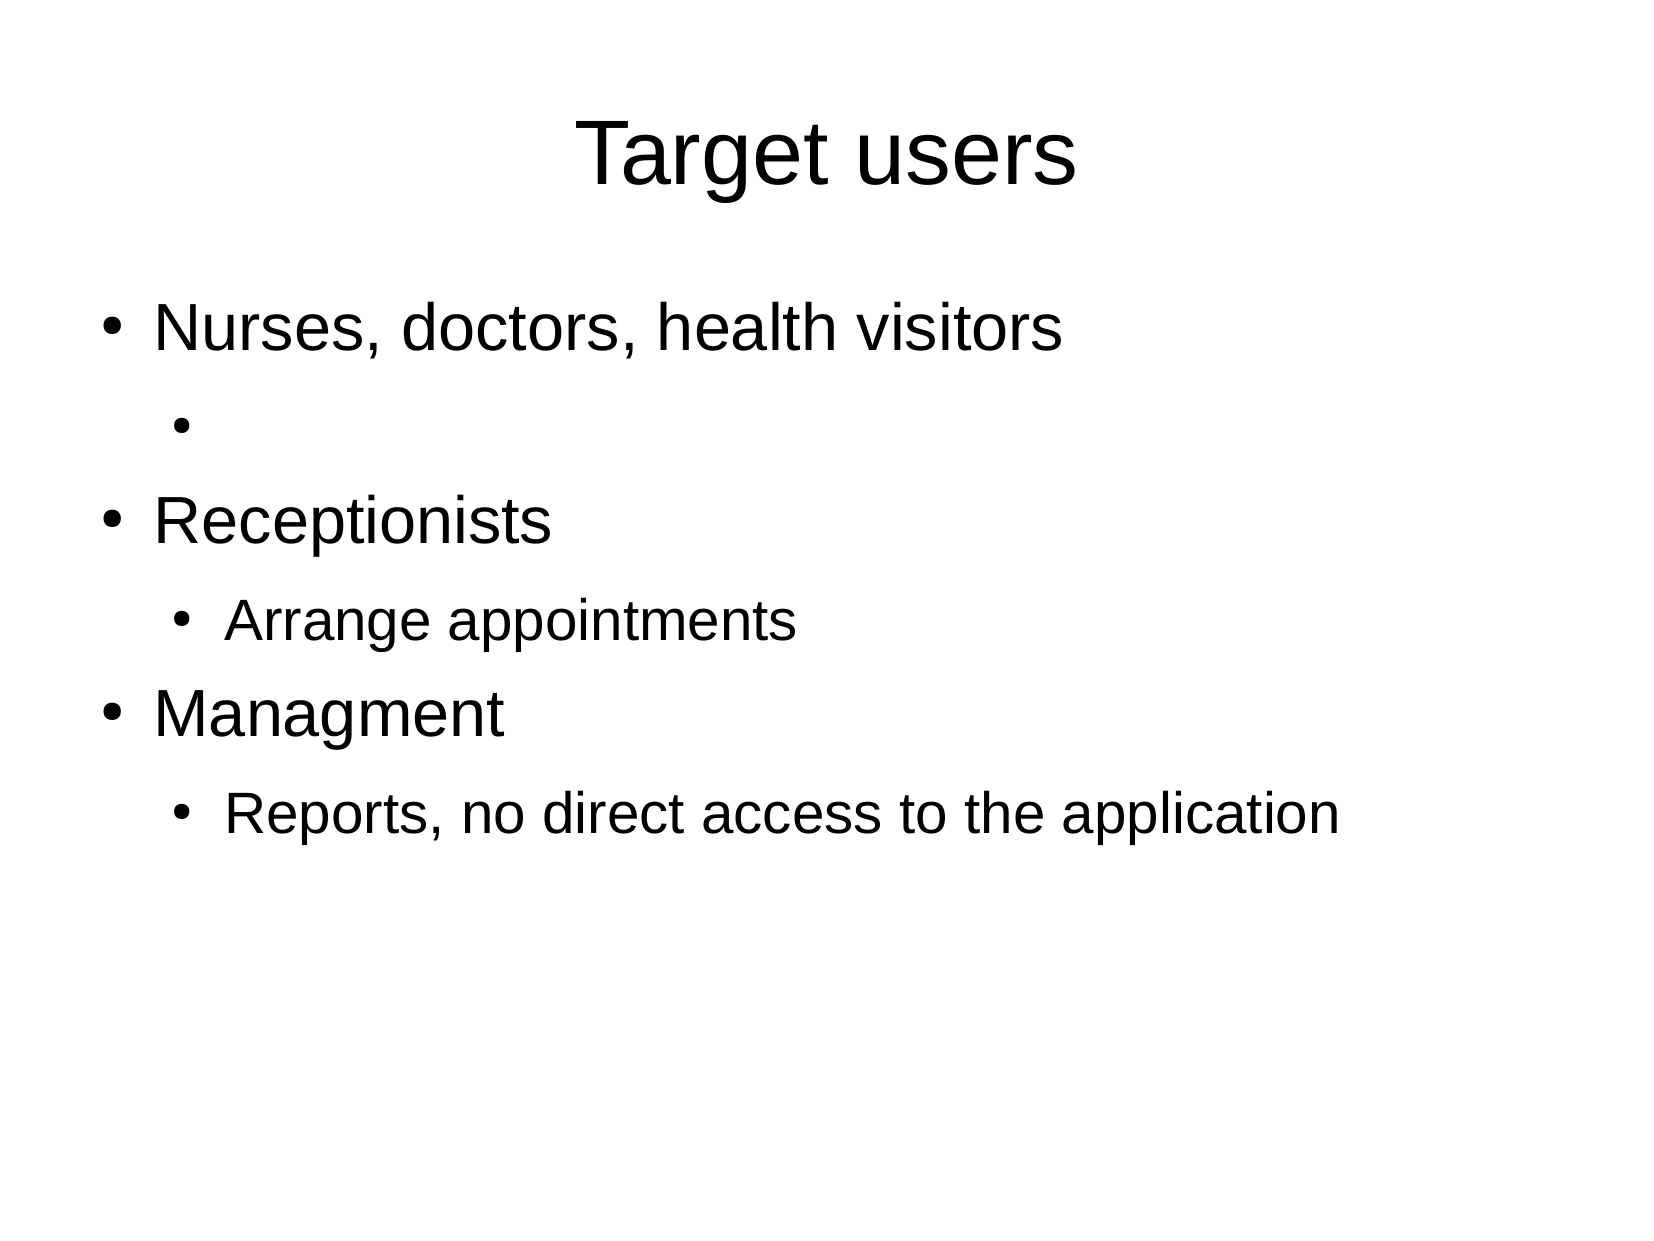

# Target users
Nurses, doctors, health visitors
Receptionists
Arrange appointments
Managment
Reports, no direct access to the application